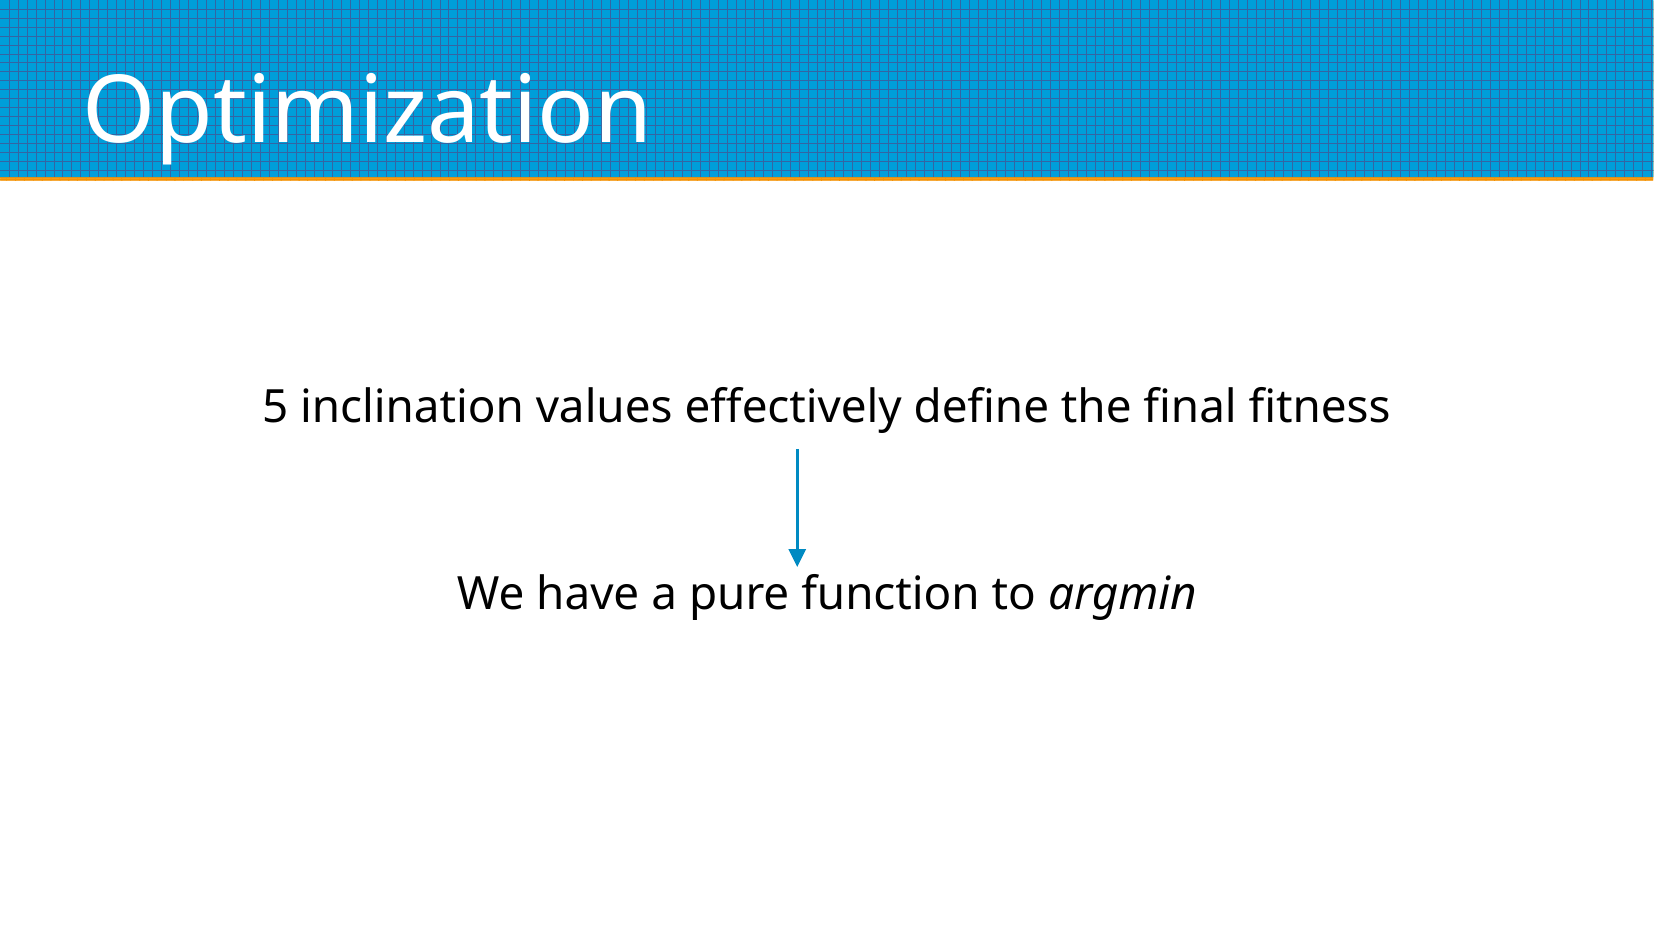

# Optimization
5 inclination values effectively define the final fitness
We have a pure function to argmin